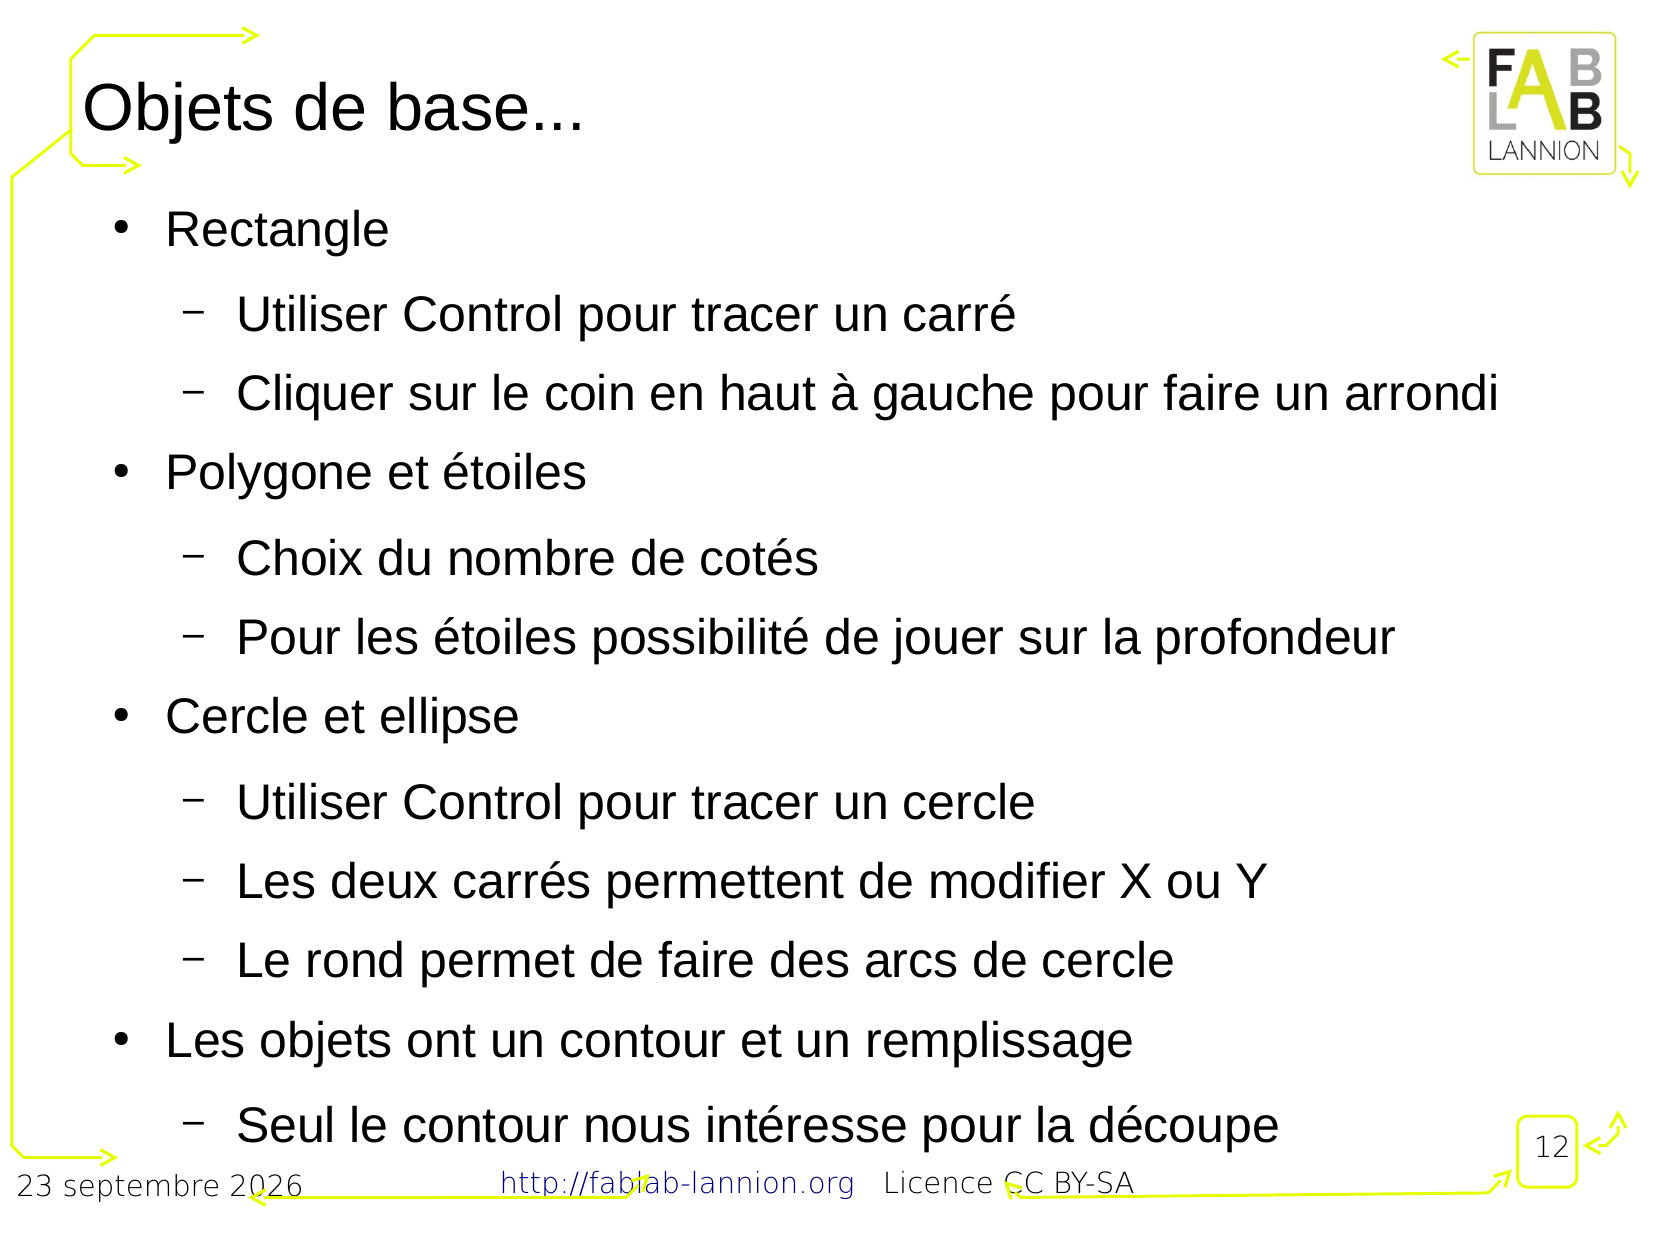

# Objets de base...
Rectangle
Utiliser Control pour tracer un carré
Cliquer sur le coin en haut à gauche pour faire un arrondi
Polygone et étoiles
Choix du nombre de cotés
Pour les étoiles possibilité de jouer sur la profondeur
Cercle et ellipse
Utiliser Control pour tracer un cercle
Les deux carrés permettent de modifier X ou Y
Le rond permet de faire des arcs de cercle
Les objets ont un contour et un remplissage
Seul le contour nous intéresse pour la découpe
12